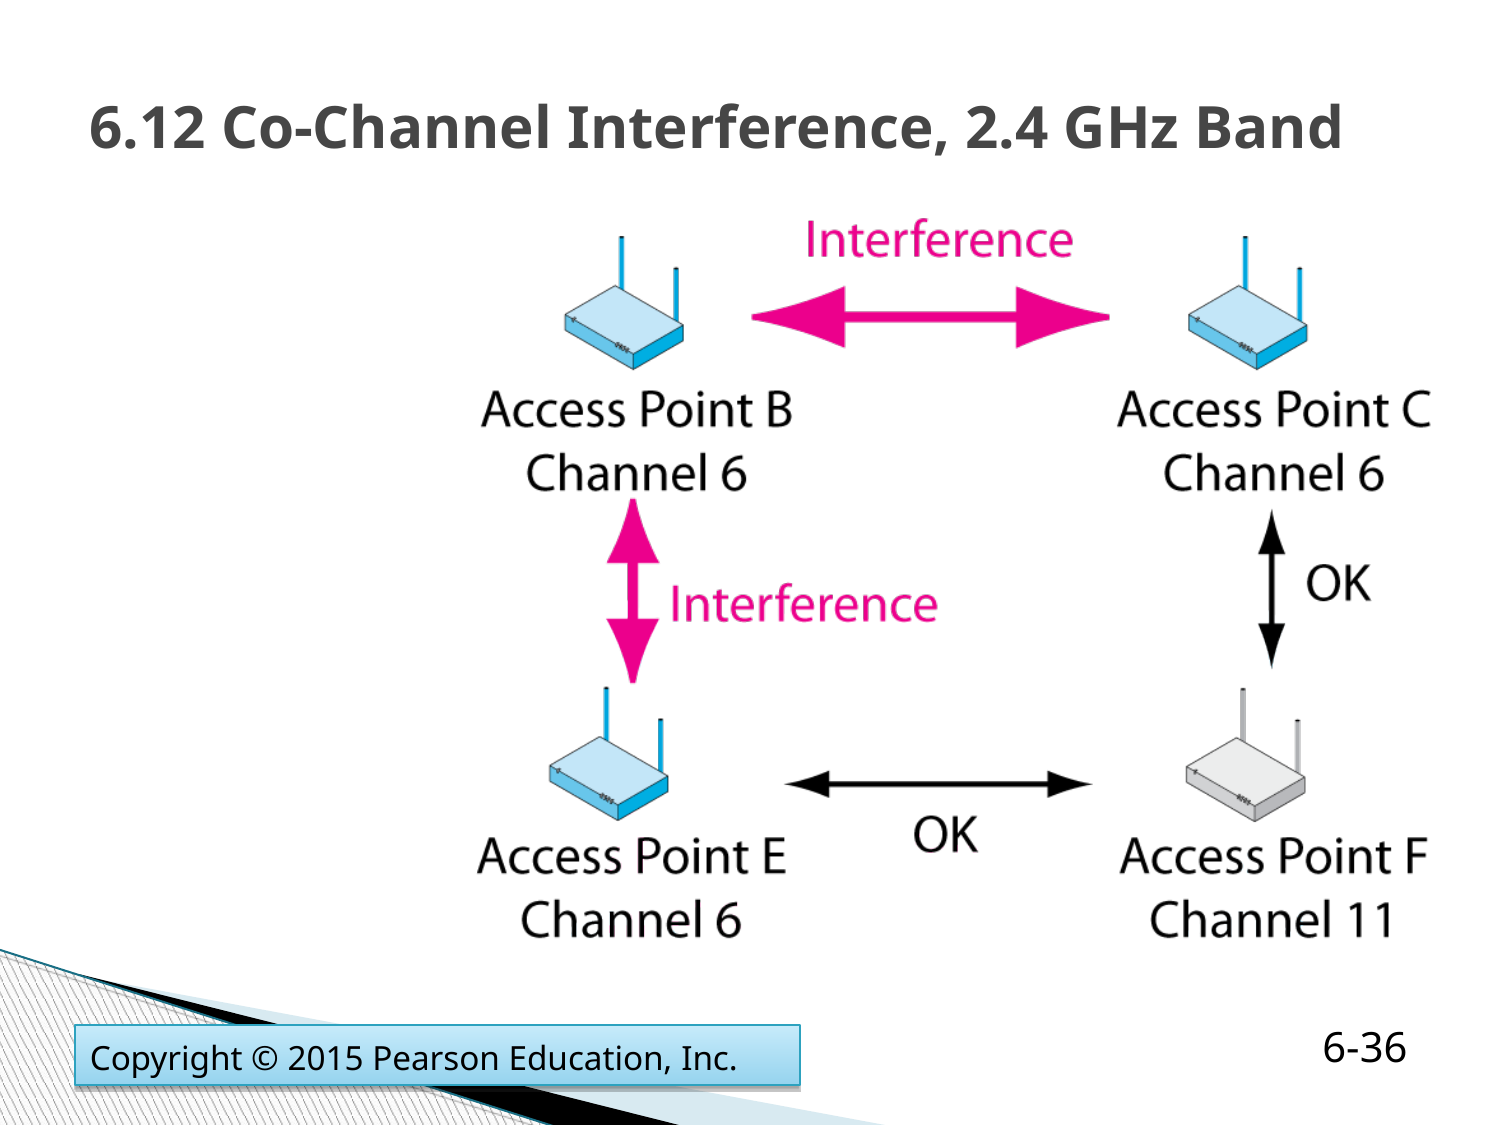

# 6.12 Co-Channel Interference, 2.4 GHz Band
Copyright © 2015 Pearson Education, Inc.